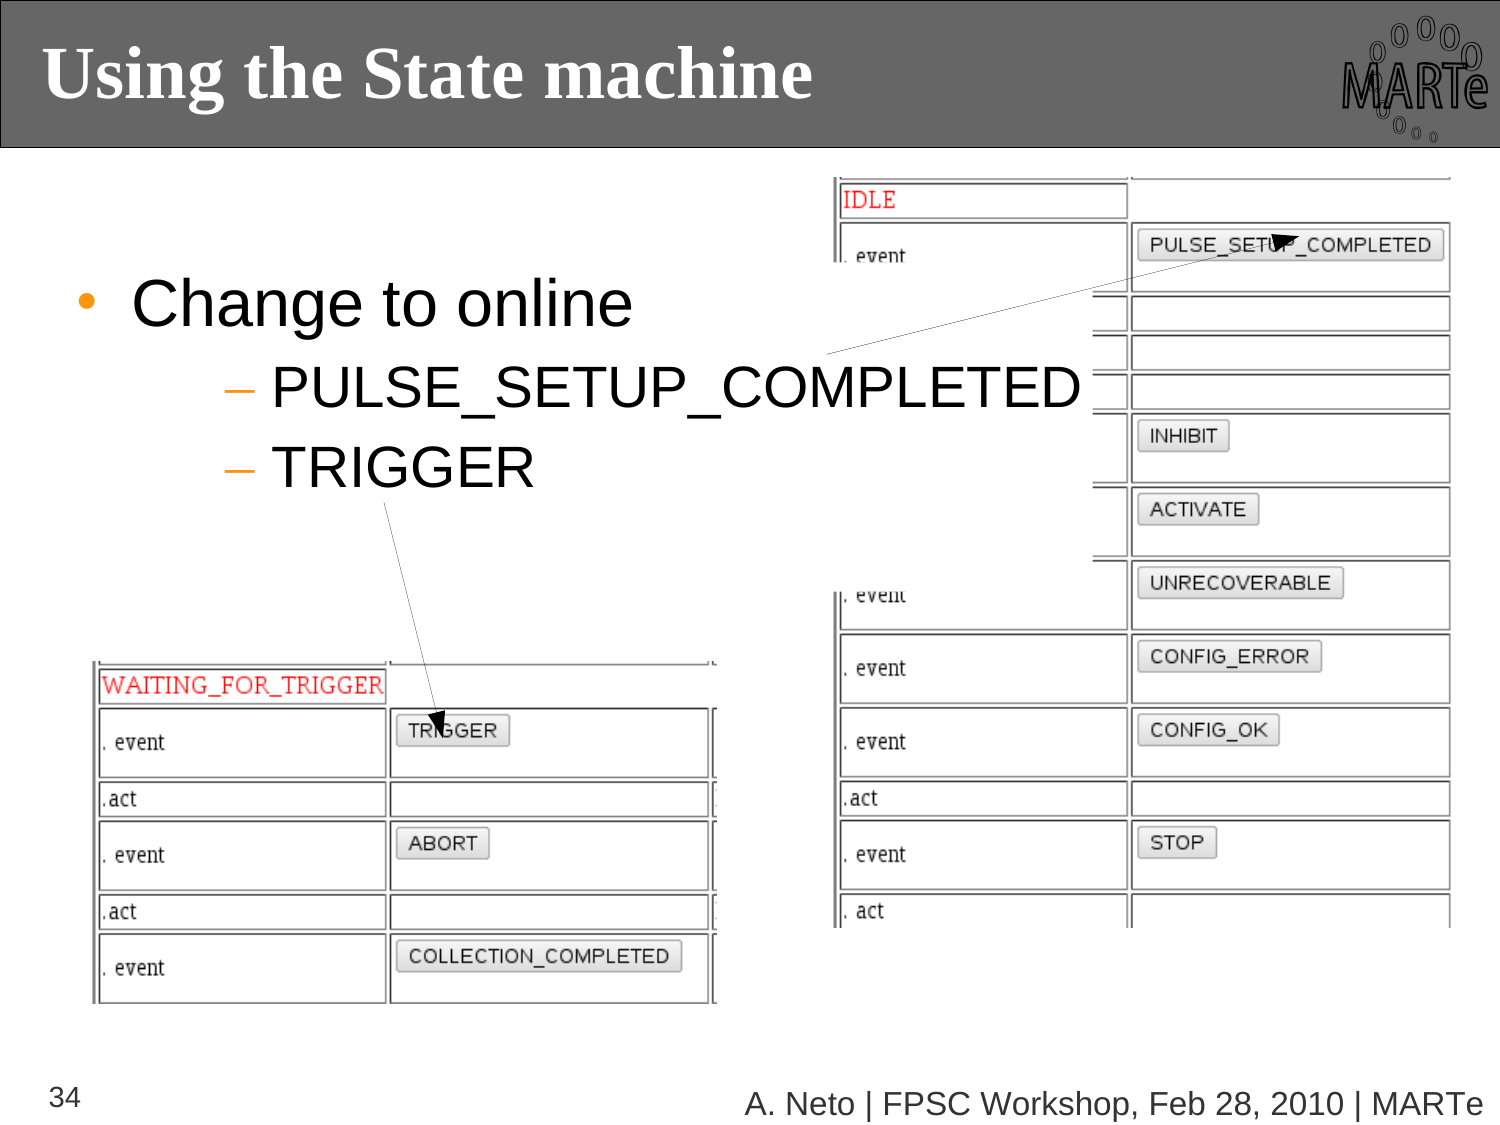

# Using the State machine
Change to online
PULSE_SETUP_COMPLETED
TRIGGER